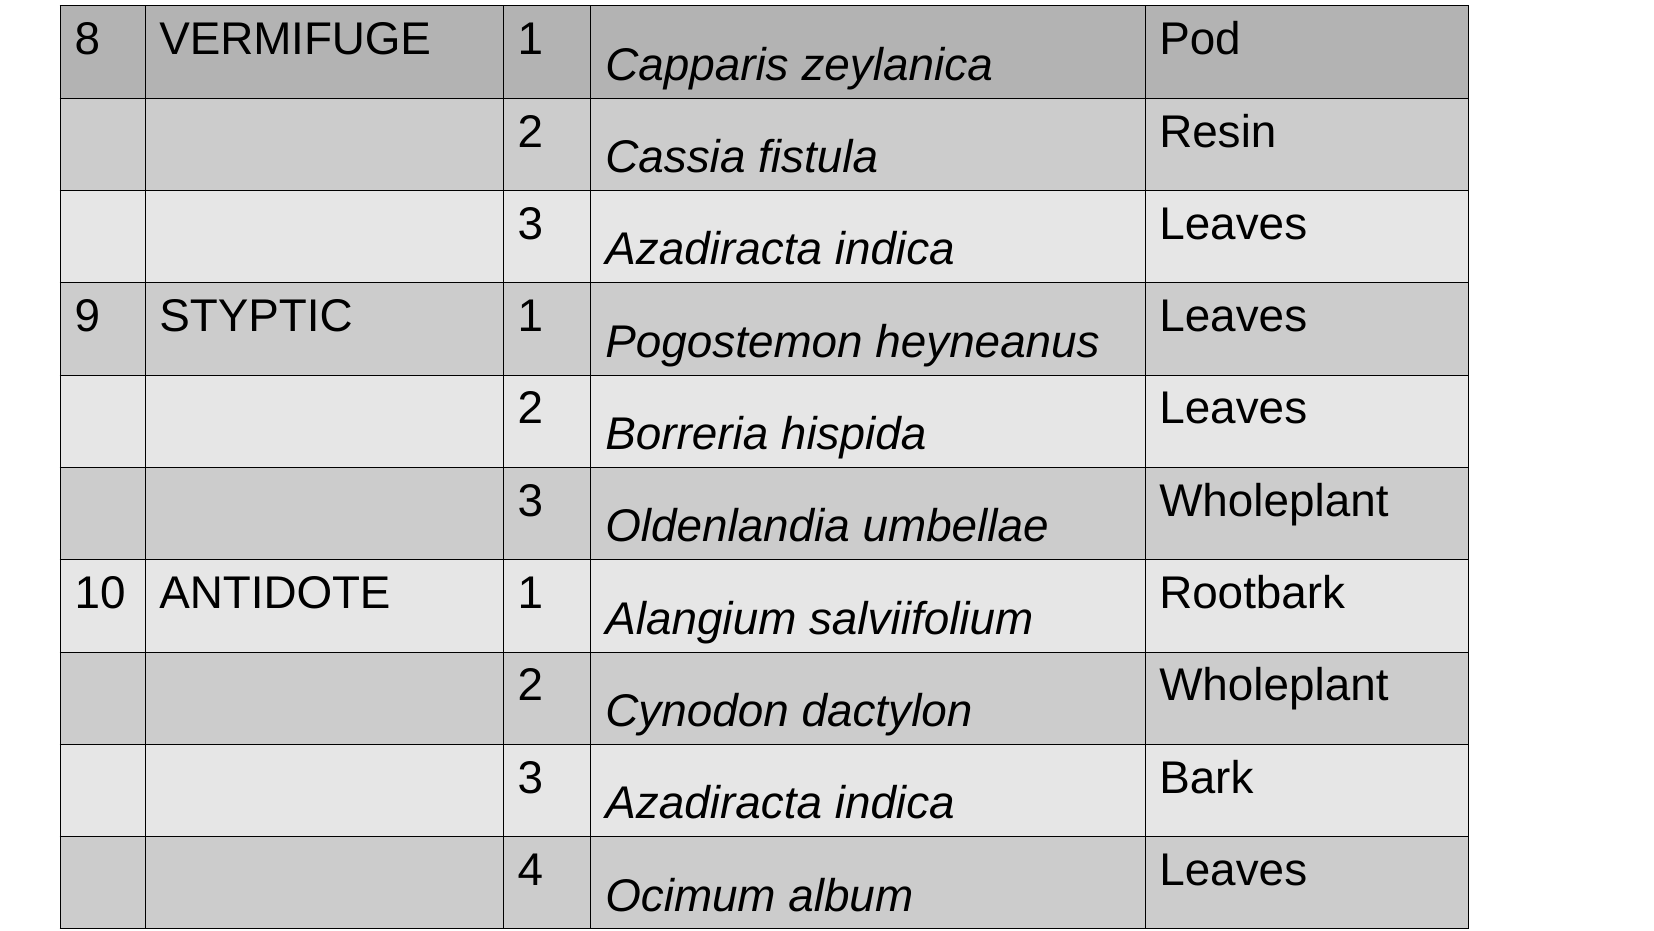

| 8 | VERMIFUGE | 1 | Capparis zeylanica | Pod |
| --- | --- | --- | --- | --- |
| | | 2 | Cassia fistula | Resin |
| | | 3 | Azadiracta indica | Leaves |
| 9 | STYPTIC | 1 | Pogostemon heyneanus | Leaves |
| | | 2 | Borreria hispida | Leaves |
| | | 3 | Oldenlandia umbellae | Wholeplant |
| 10 | ANTIDOTE | 1 | Alangium salviifolium | Rootbark |
| | | 2 | Cynodon dactylon | Wholeplant |
| | | 3 | Azadiracta indica | Bark |
| | | 4 | Ocimum album | Leaves |
#